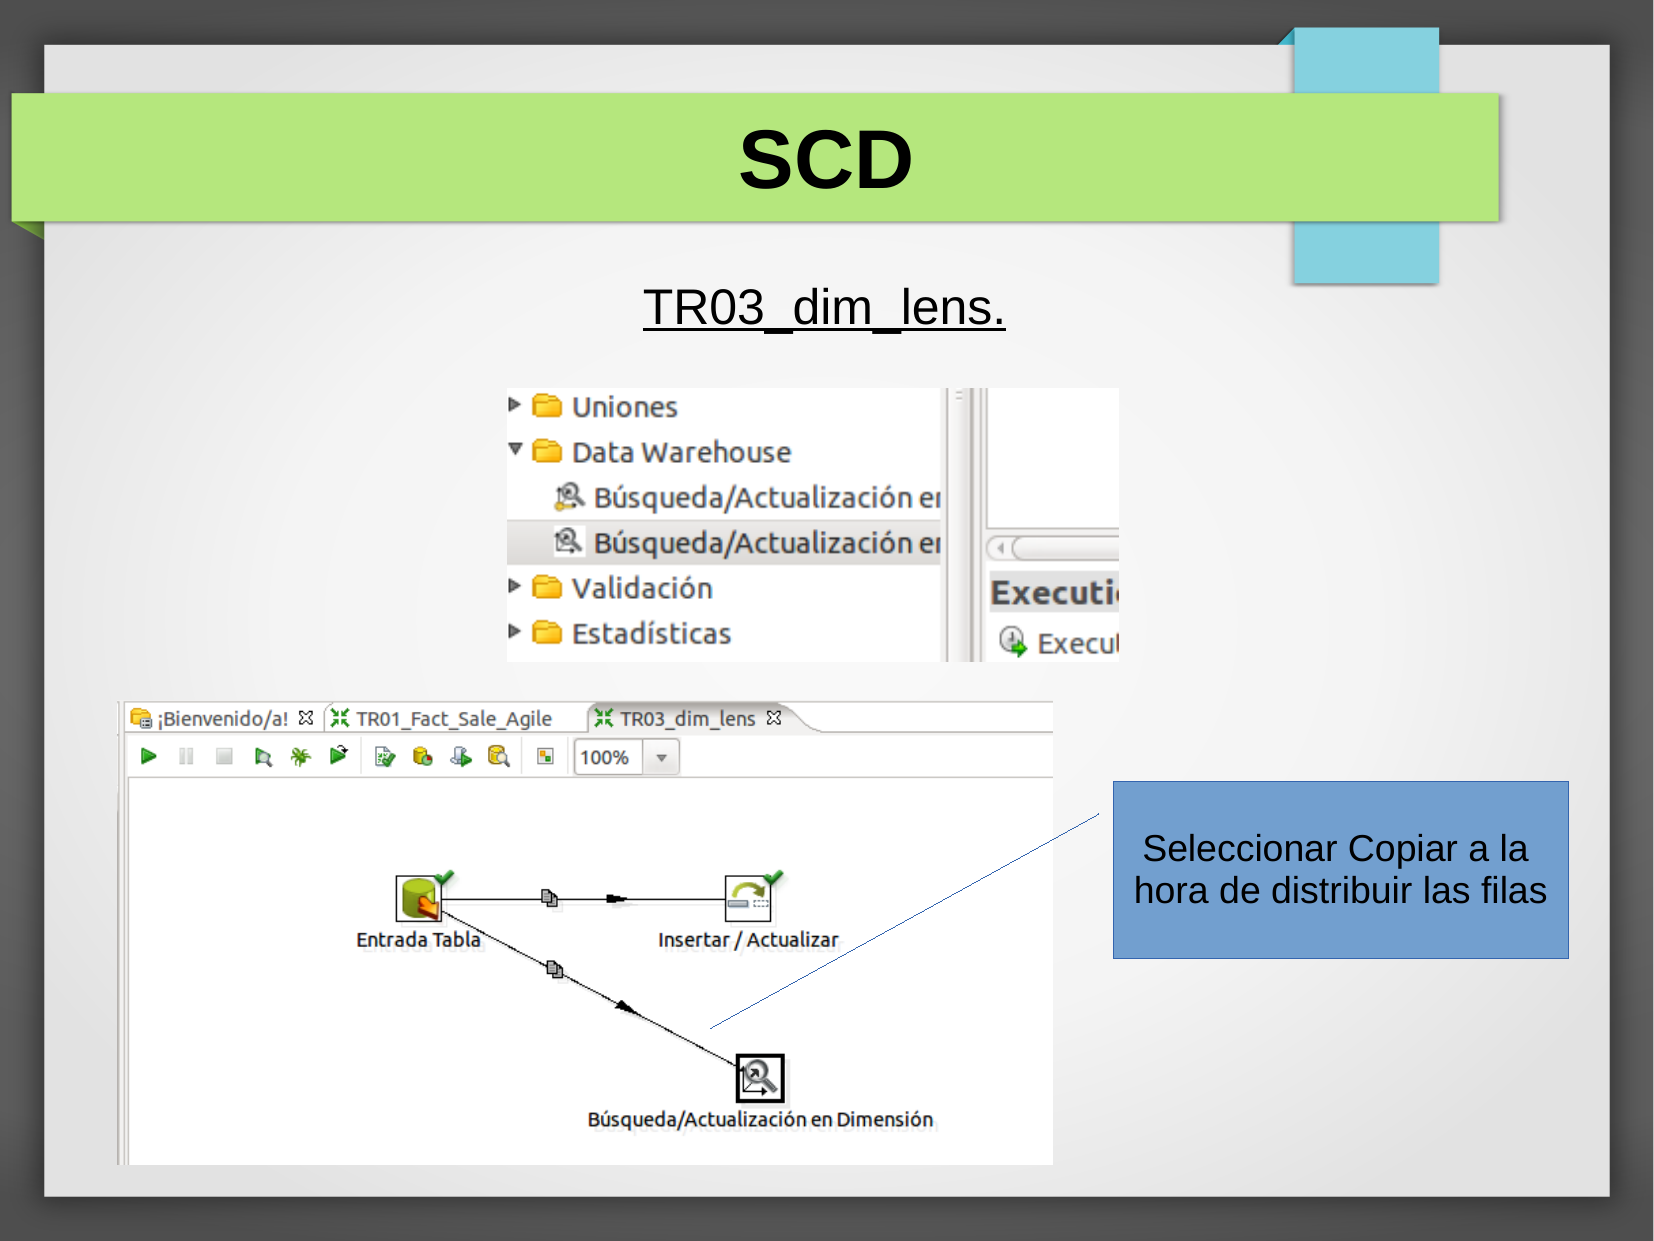

# SCD
TR03_dim_lens.
Seleccionar Copiar a la
hora de distribuir las filas